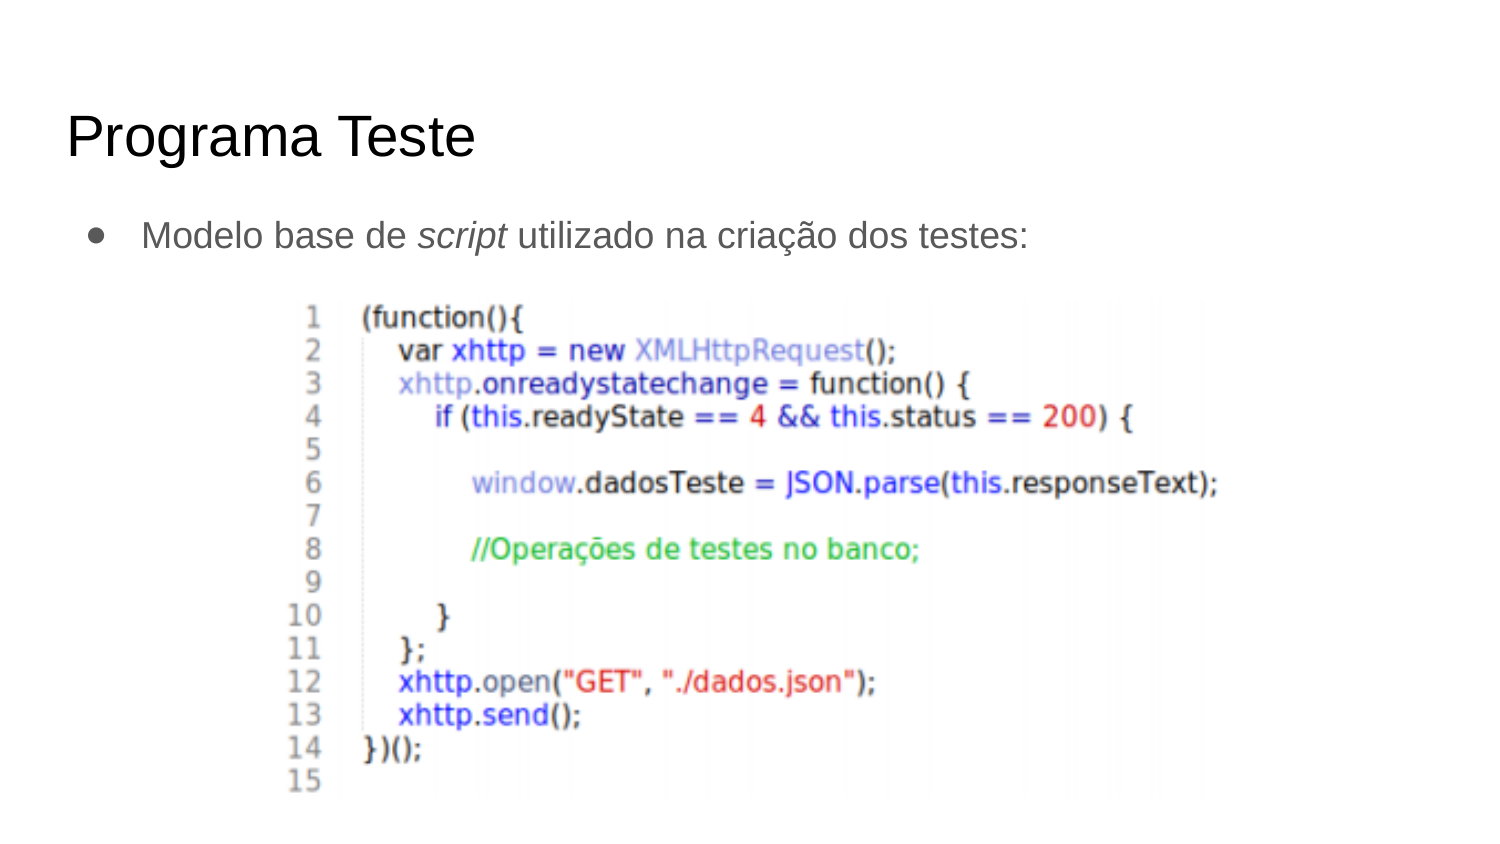

# Programa Teste
Modelo base de script utilizado na criação dos testes: